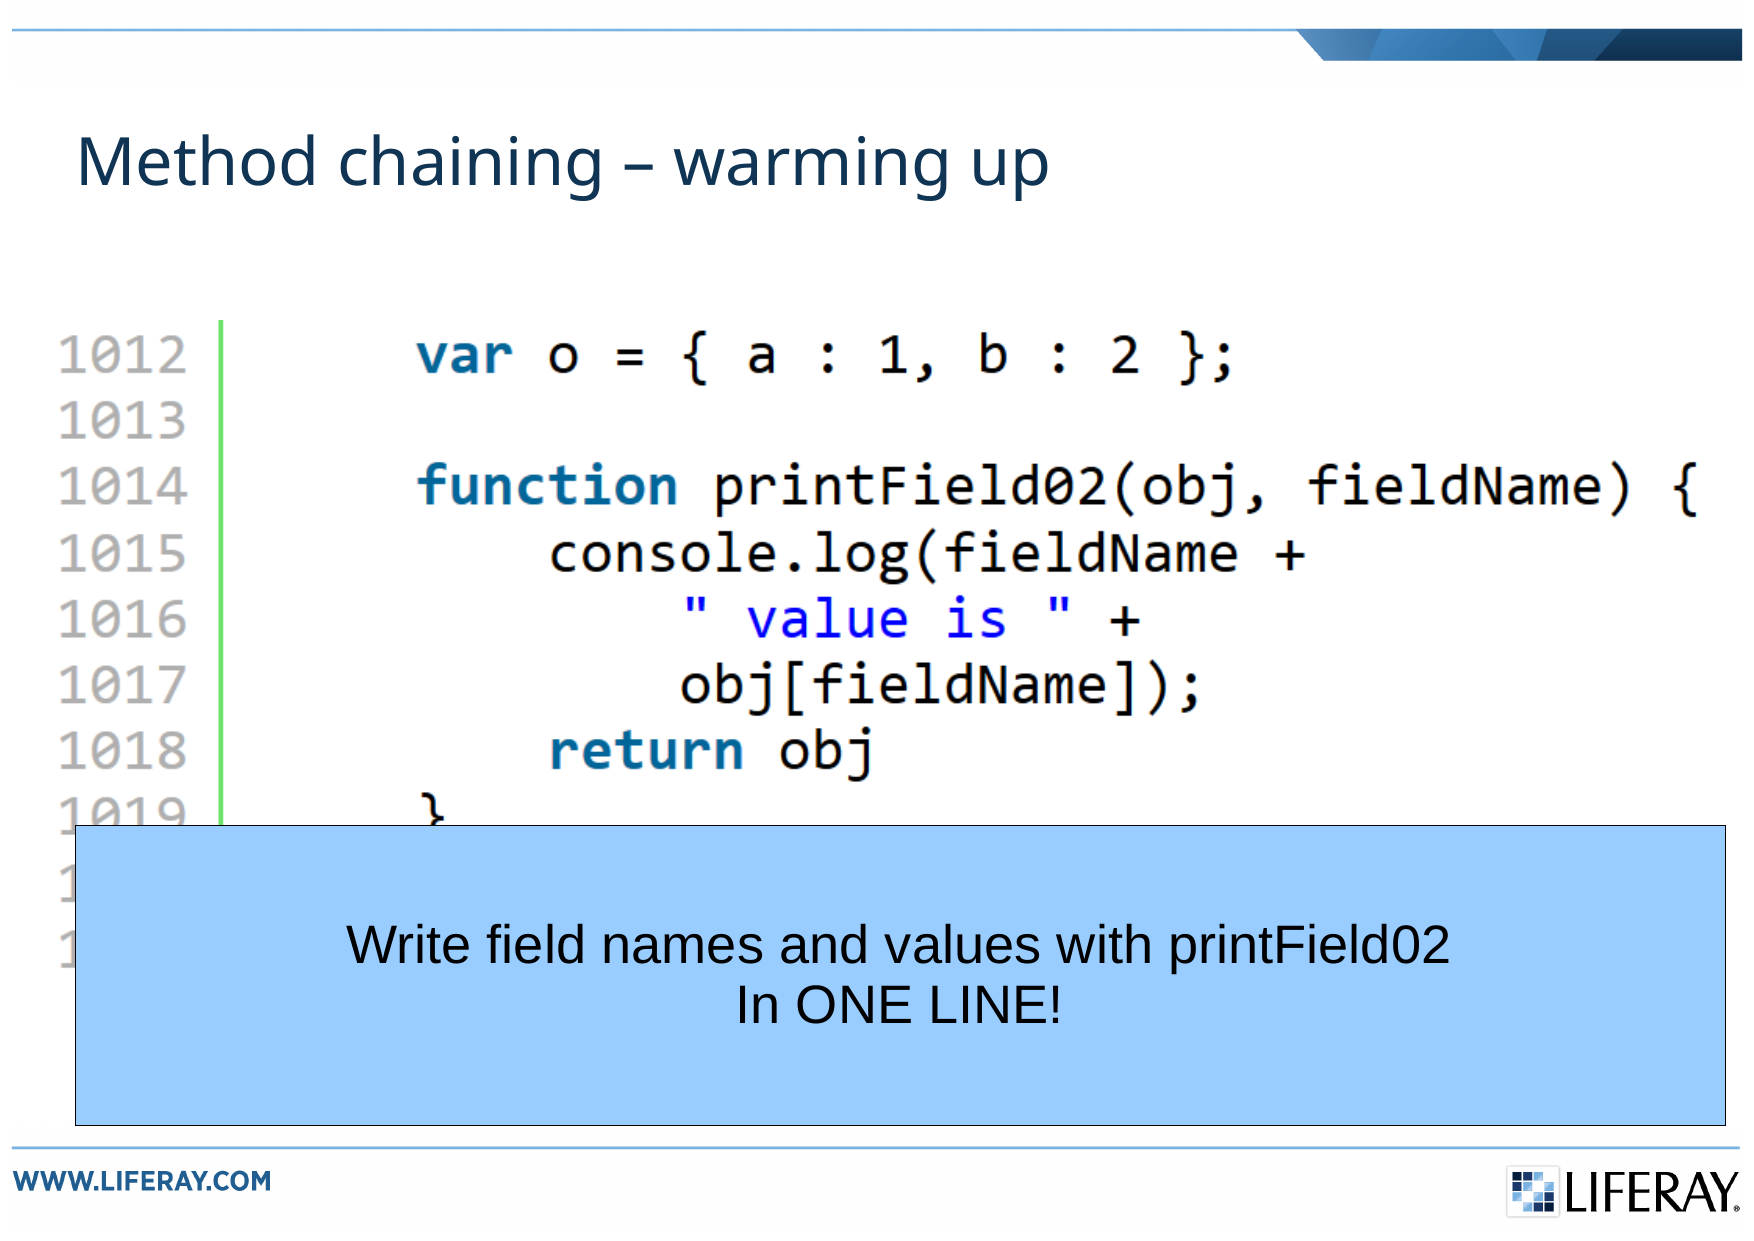

# Method chaining – warming up
Write field names and values with printField02
In ONE LINE!